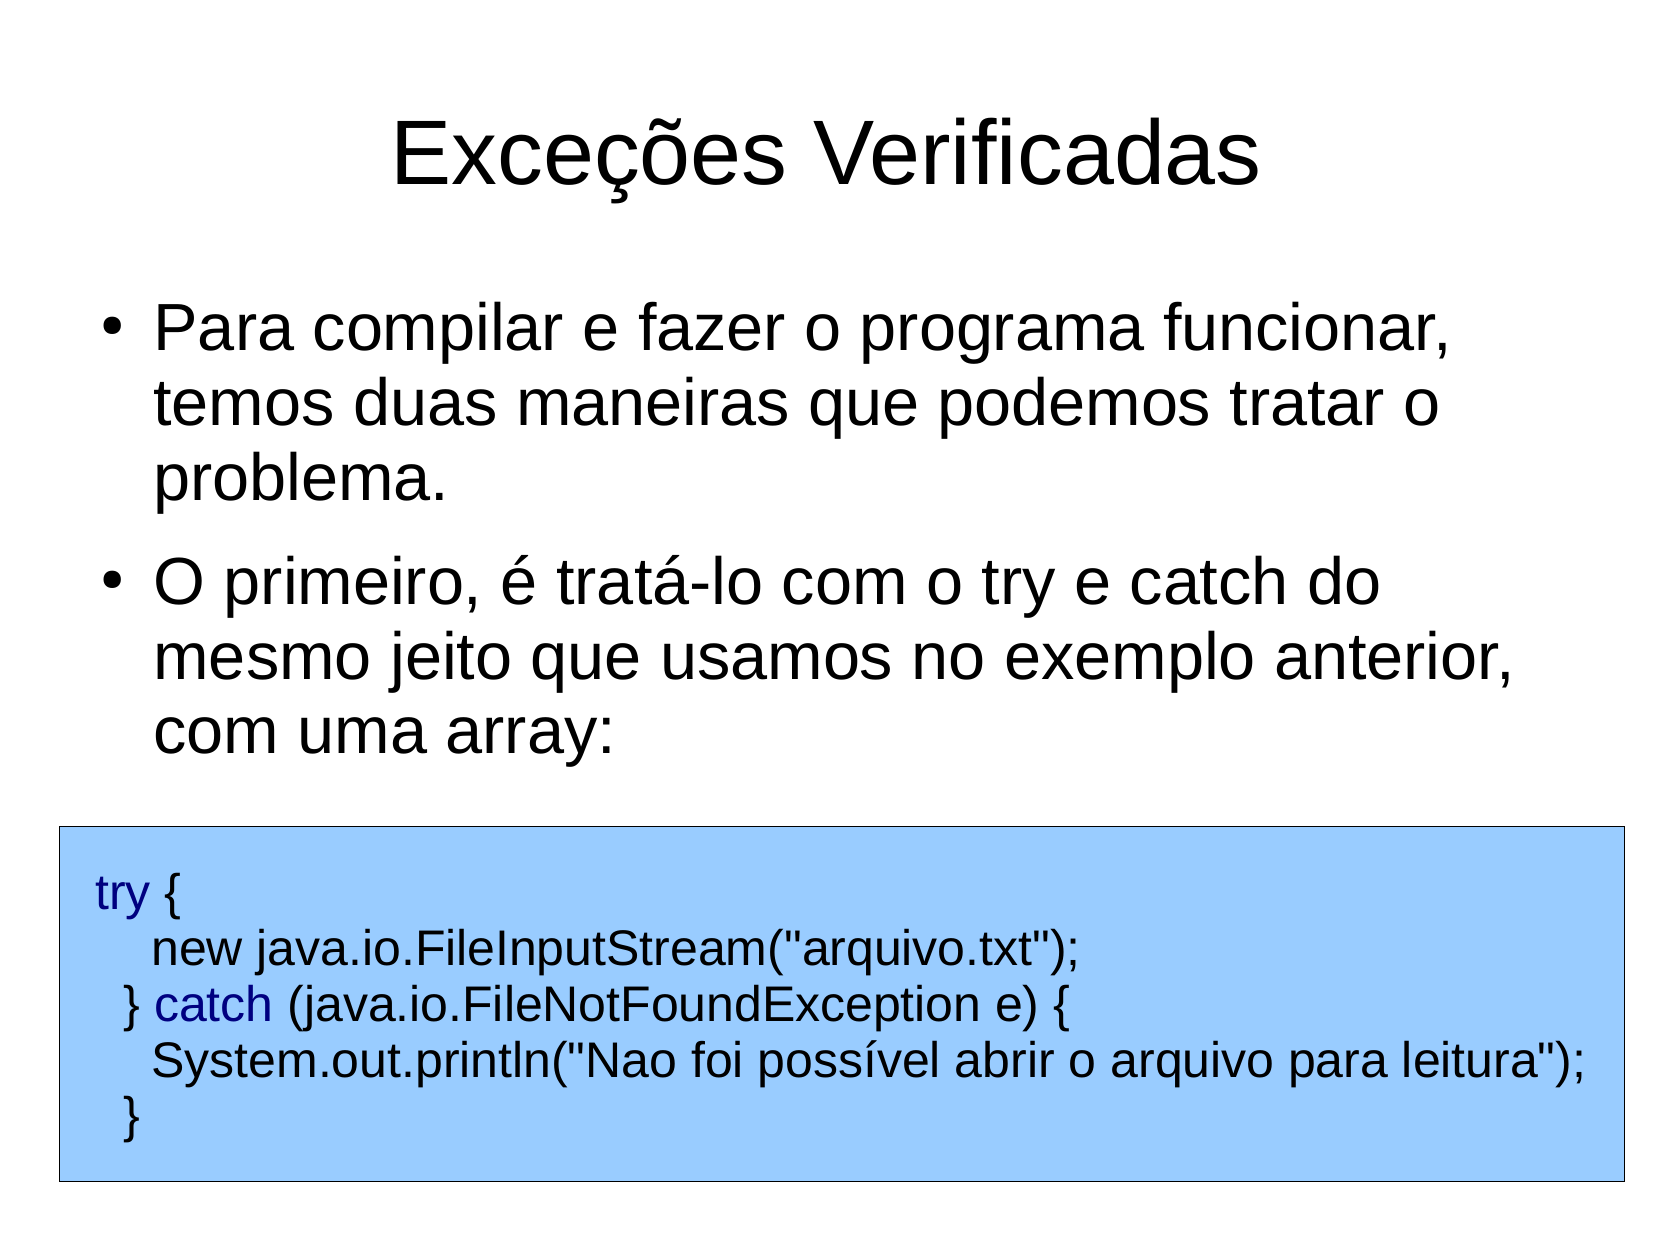

# Exceções Verificadas
Para compilar e fazer o programa funcionar, temos duas maneiras que podemos tratar o problema.
O primeiro, é tratá-lo com o try e catch do mesmo jeito que usamos no exemplo anterior, com uma array:
try {
 new java.io.FileInputStream("arquivo.txt");
 } catch (java.io.FileNotFoundException e) {
 System.out.println("Nao foi possível abrir o arquivo para leitura");
 }